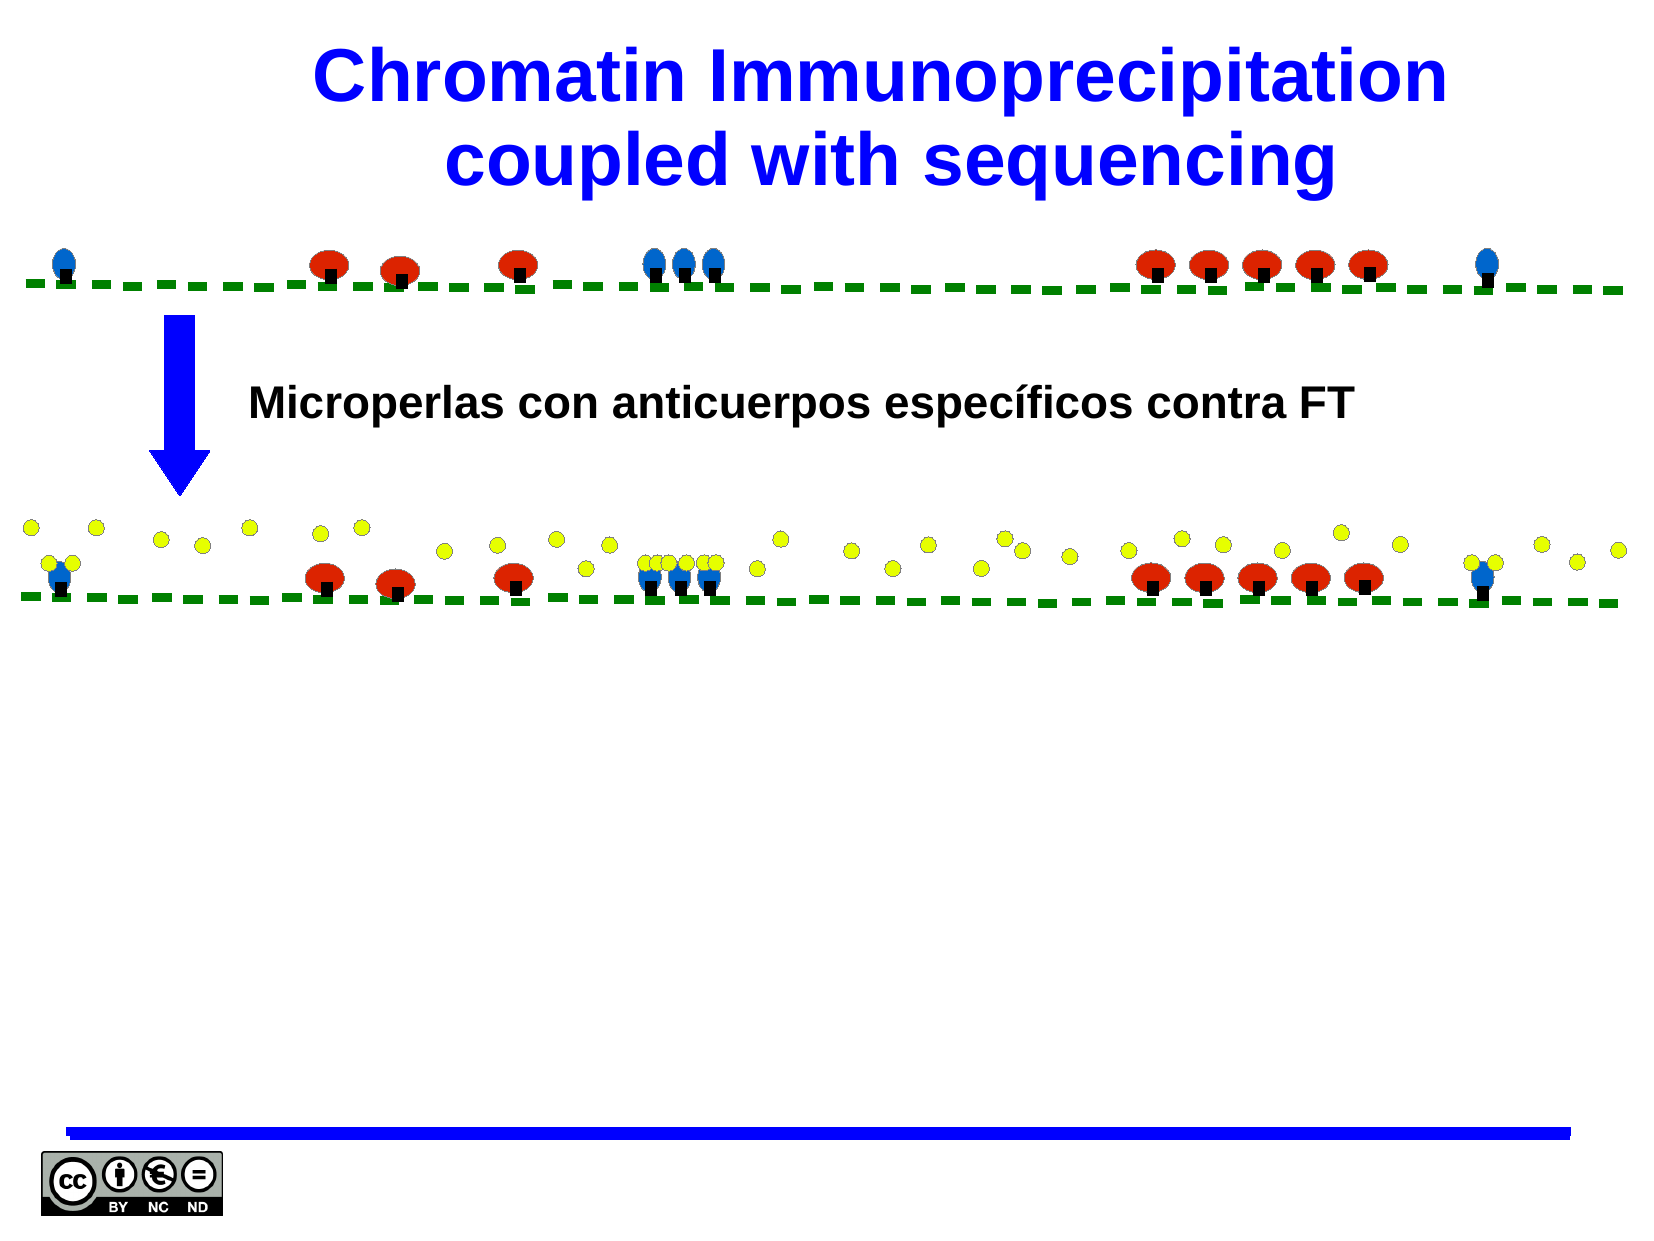

# Chromatin Immunoprecipitation coupled with sequencing
Microperlas con anticuerpos específicos contra FT